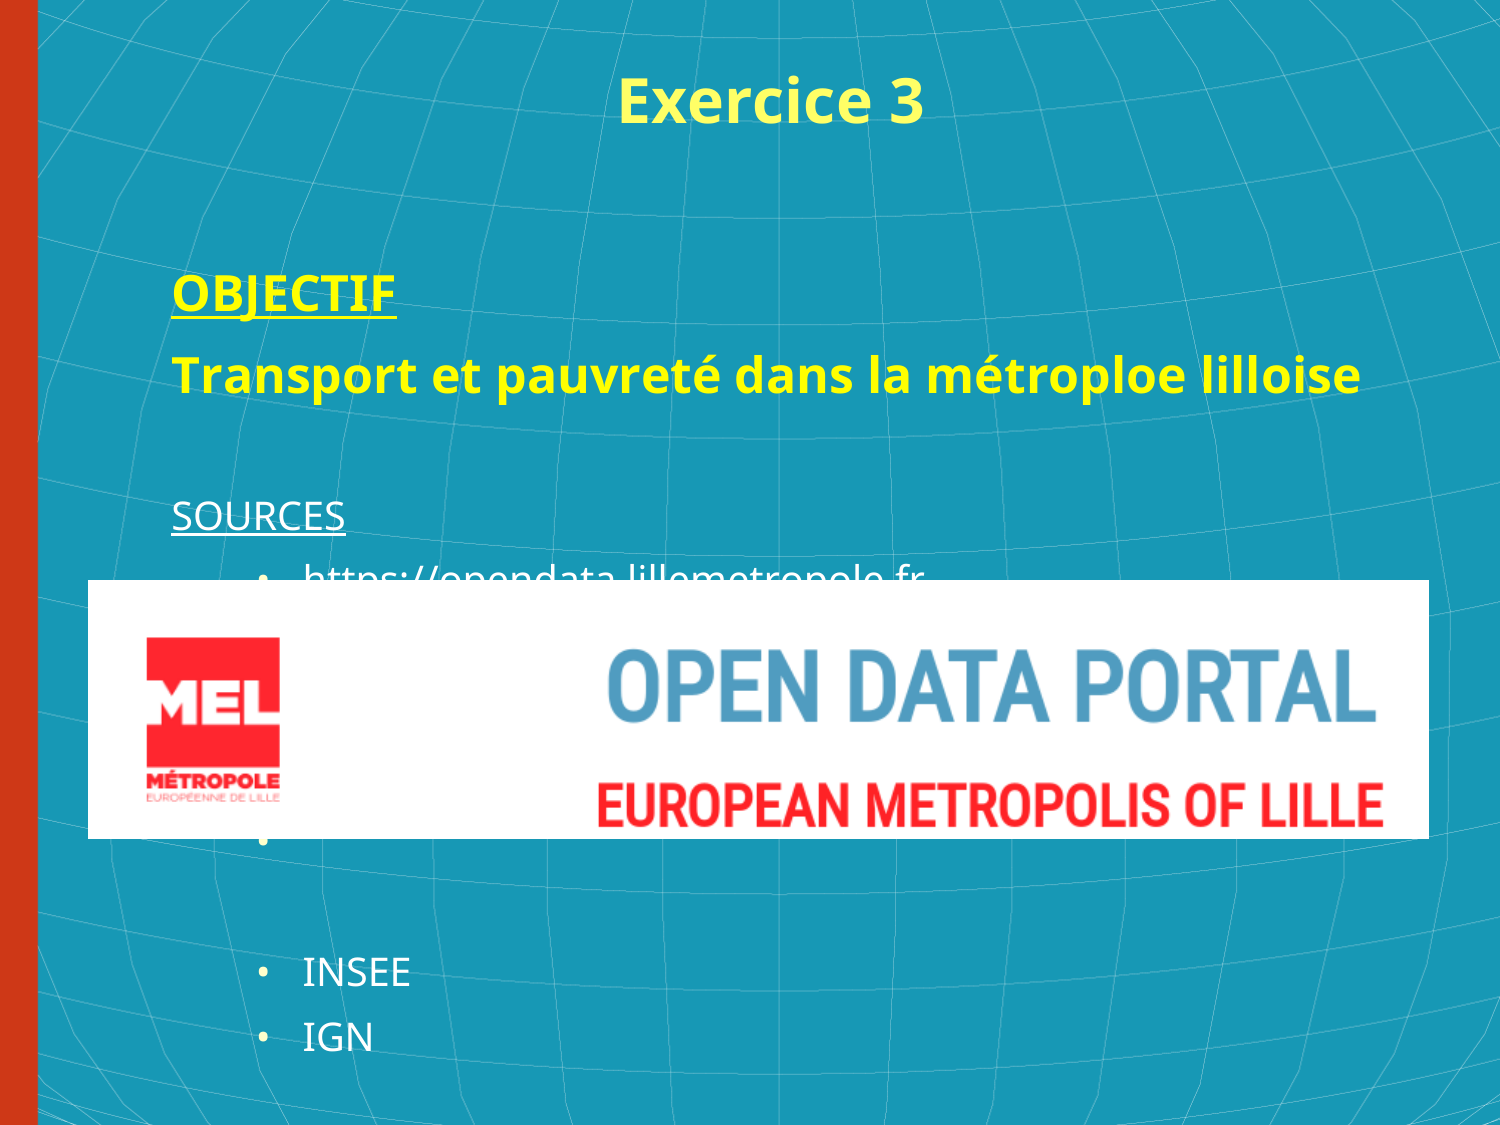

# Exercice 3
OBJECTIF
Transport et pauvreté dans la métroploe lilloise
SOURCES
https://opendata.lillemetropole.fr
INSEE
IGN